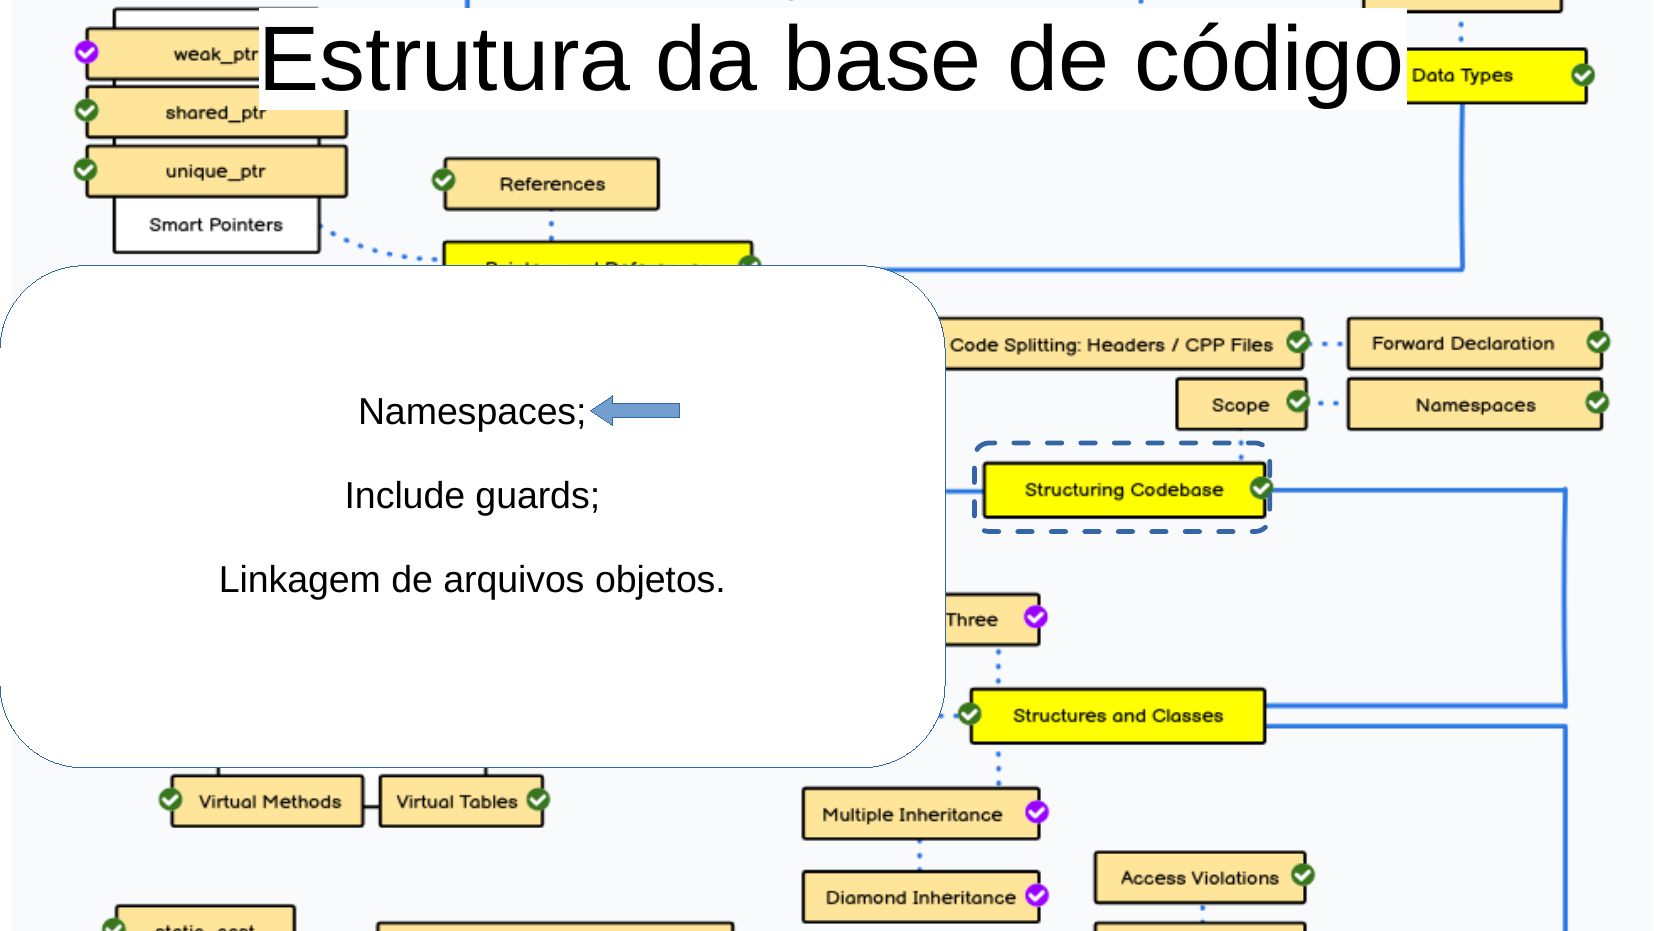

# Estrutura da base de código
Namespaces;
Include guards;
Linkagem de arquivos objetos.